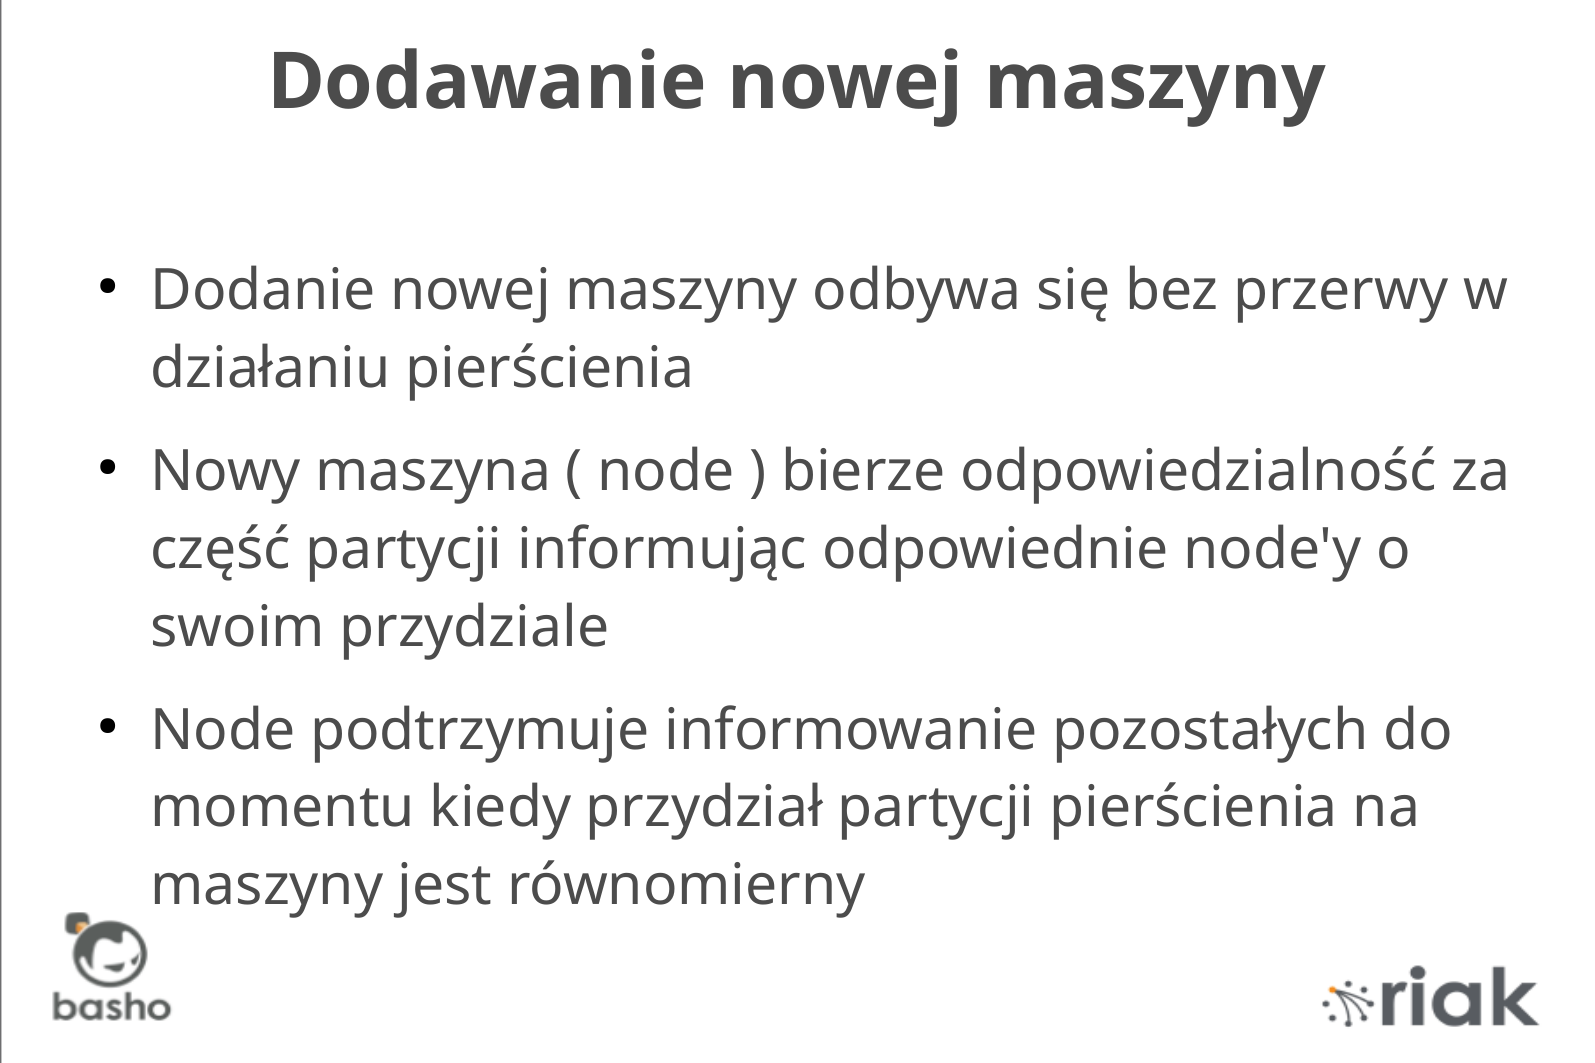

# Dodawanie nowej maszyny
Dodanie nowej maszyny odbywa się bez przerwy w działaniu pierścienia
Nowy maszyna ( node ) bierze odpowiedzialność za część partycji informując odpowiednie node'y o swoim przydziale
Node podtrzymuje informowanie pozostałych do momentu kiedy przydział partycji pierścienia na maszyny jest równomierny
8